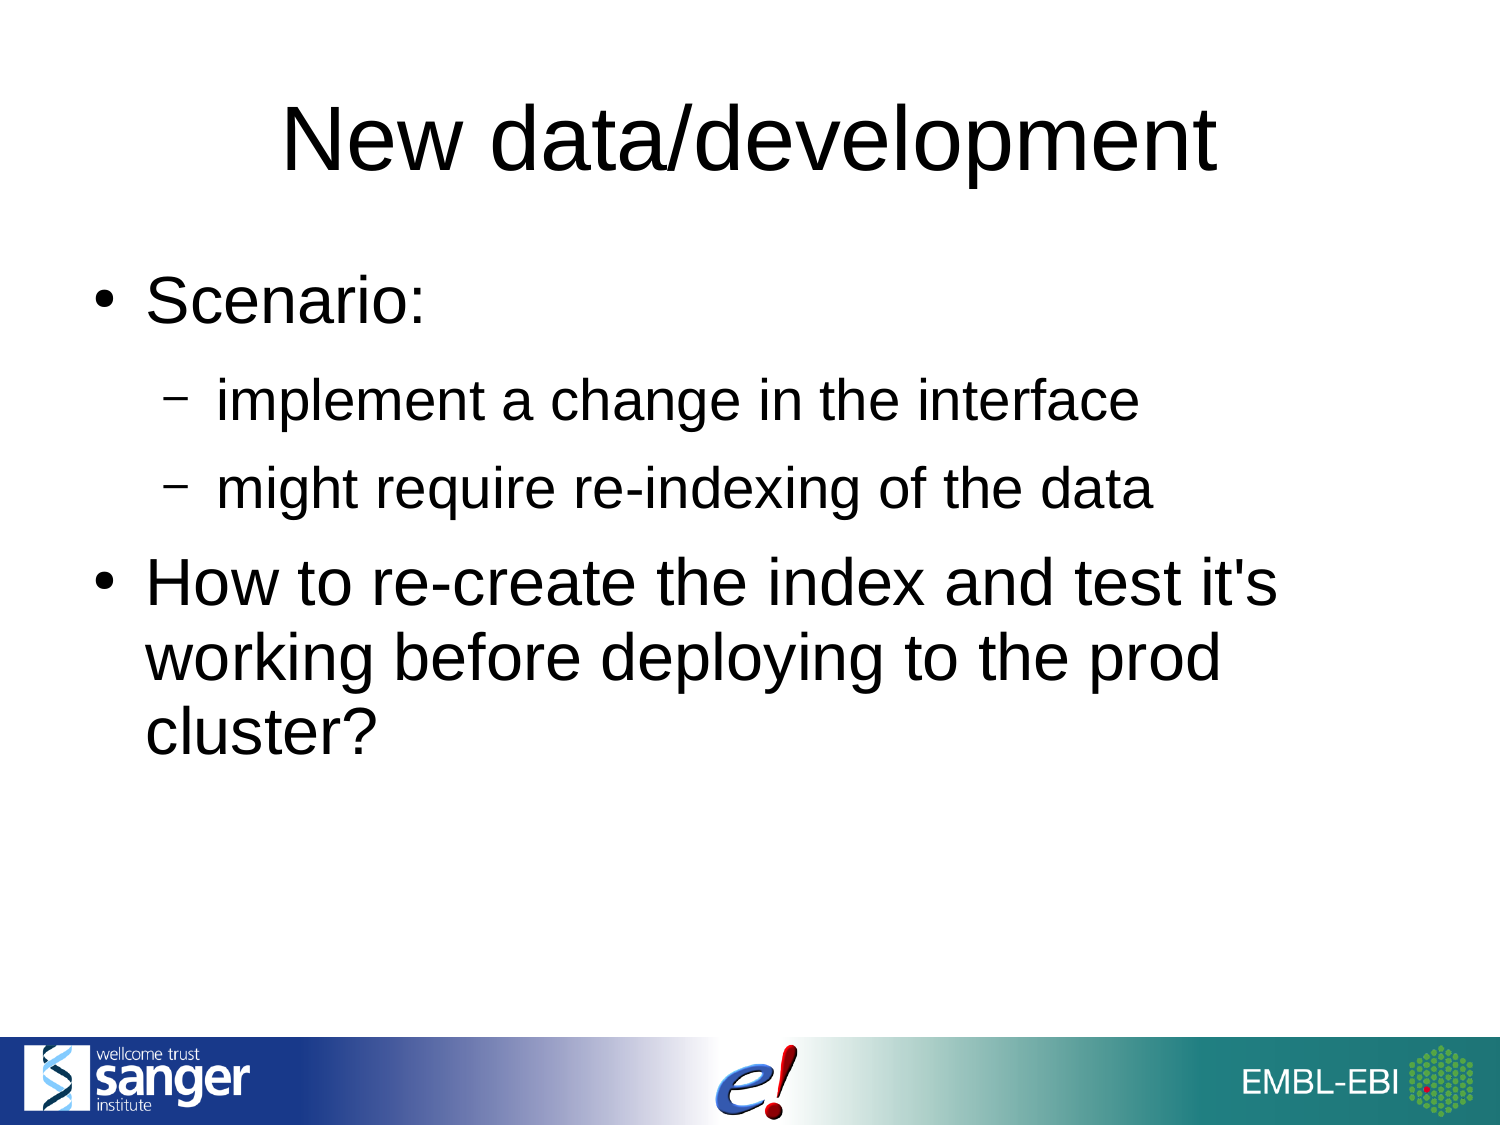

# New data/development
Scenario:
implement a change in the interface
might require re-indexing of the data
How to re-create the index and test it's working before deploying to the prod cluster?